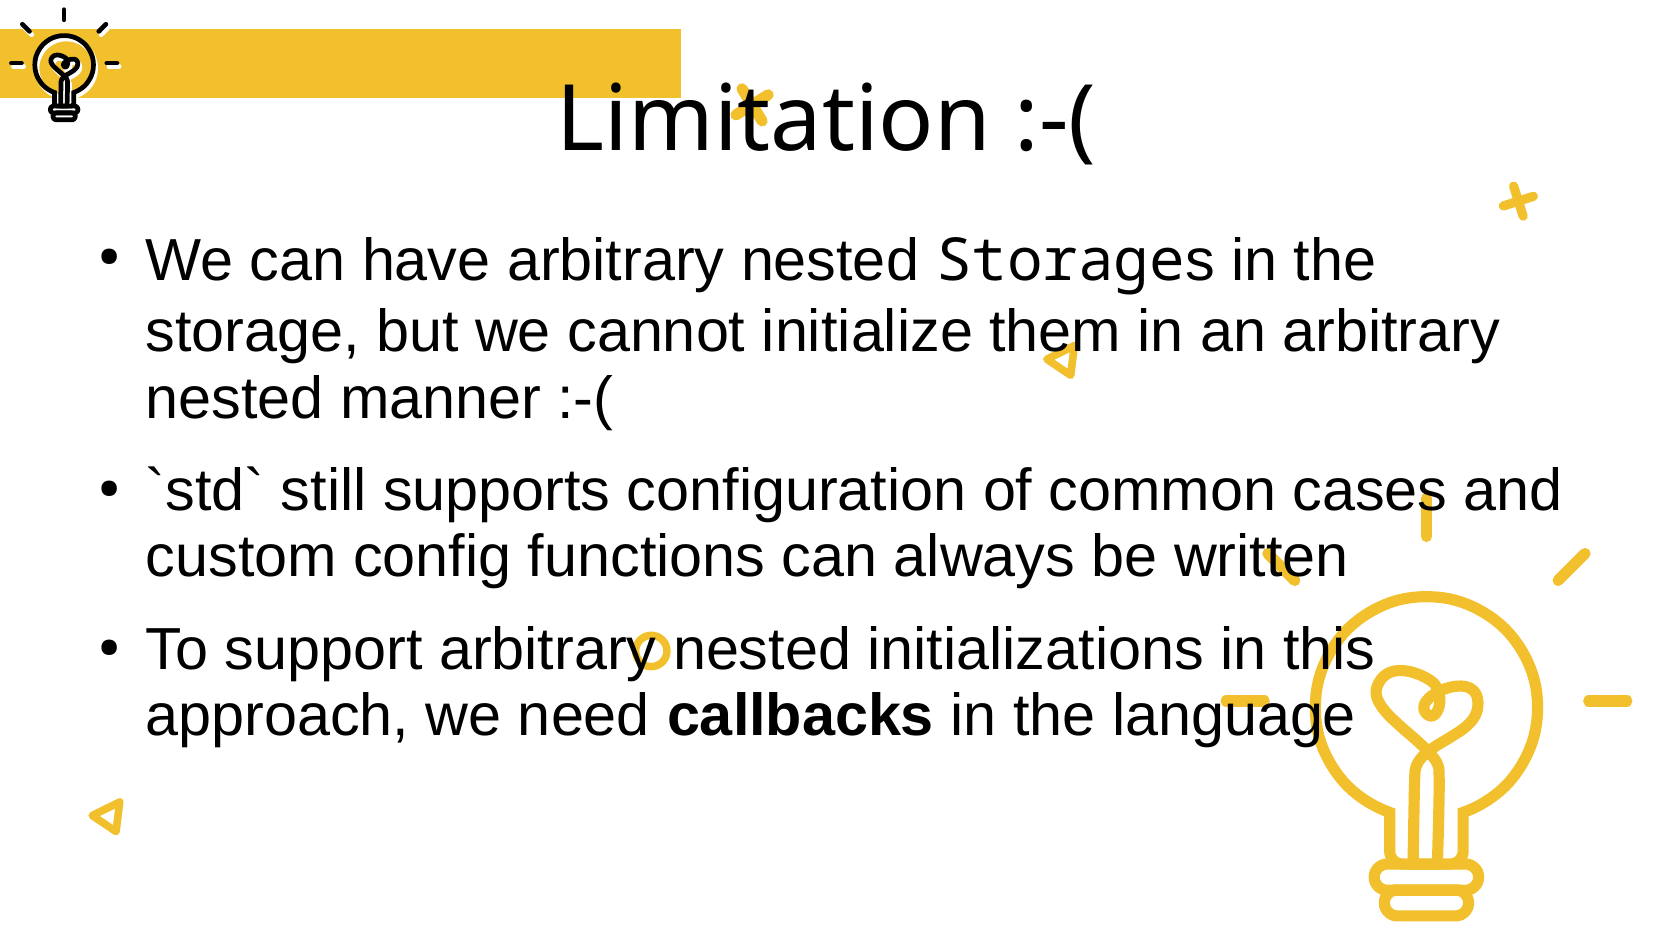

# Limitation :-(
We can have arbitrary nested Storages in the storage, but we cannot initialize them in an arbitrary nested manner :-(
`std` still supports configuration of common cases and custom config functions can always be written
To support arbitrary nested initializations in this approach, we need callbacks in the language